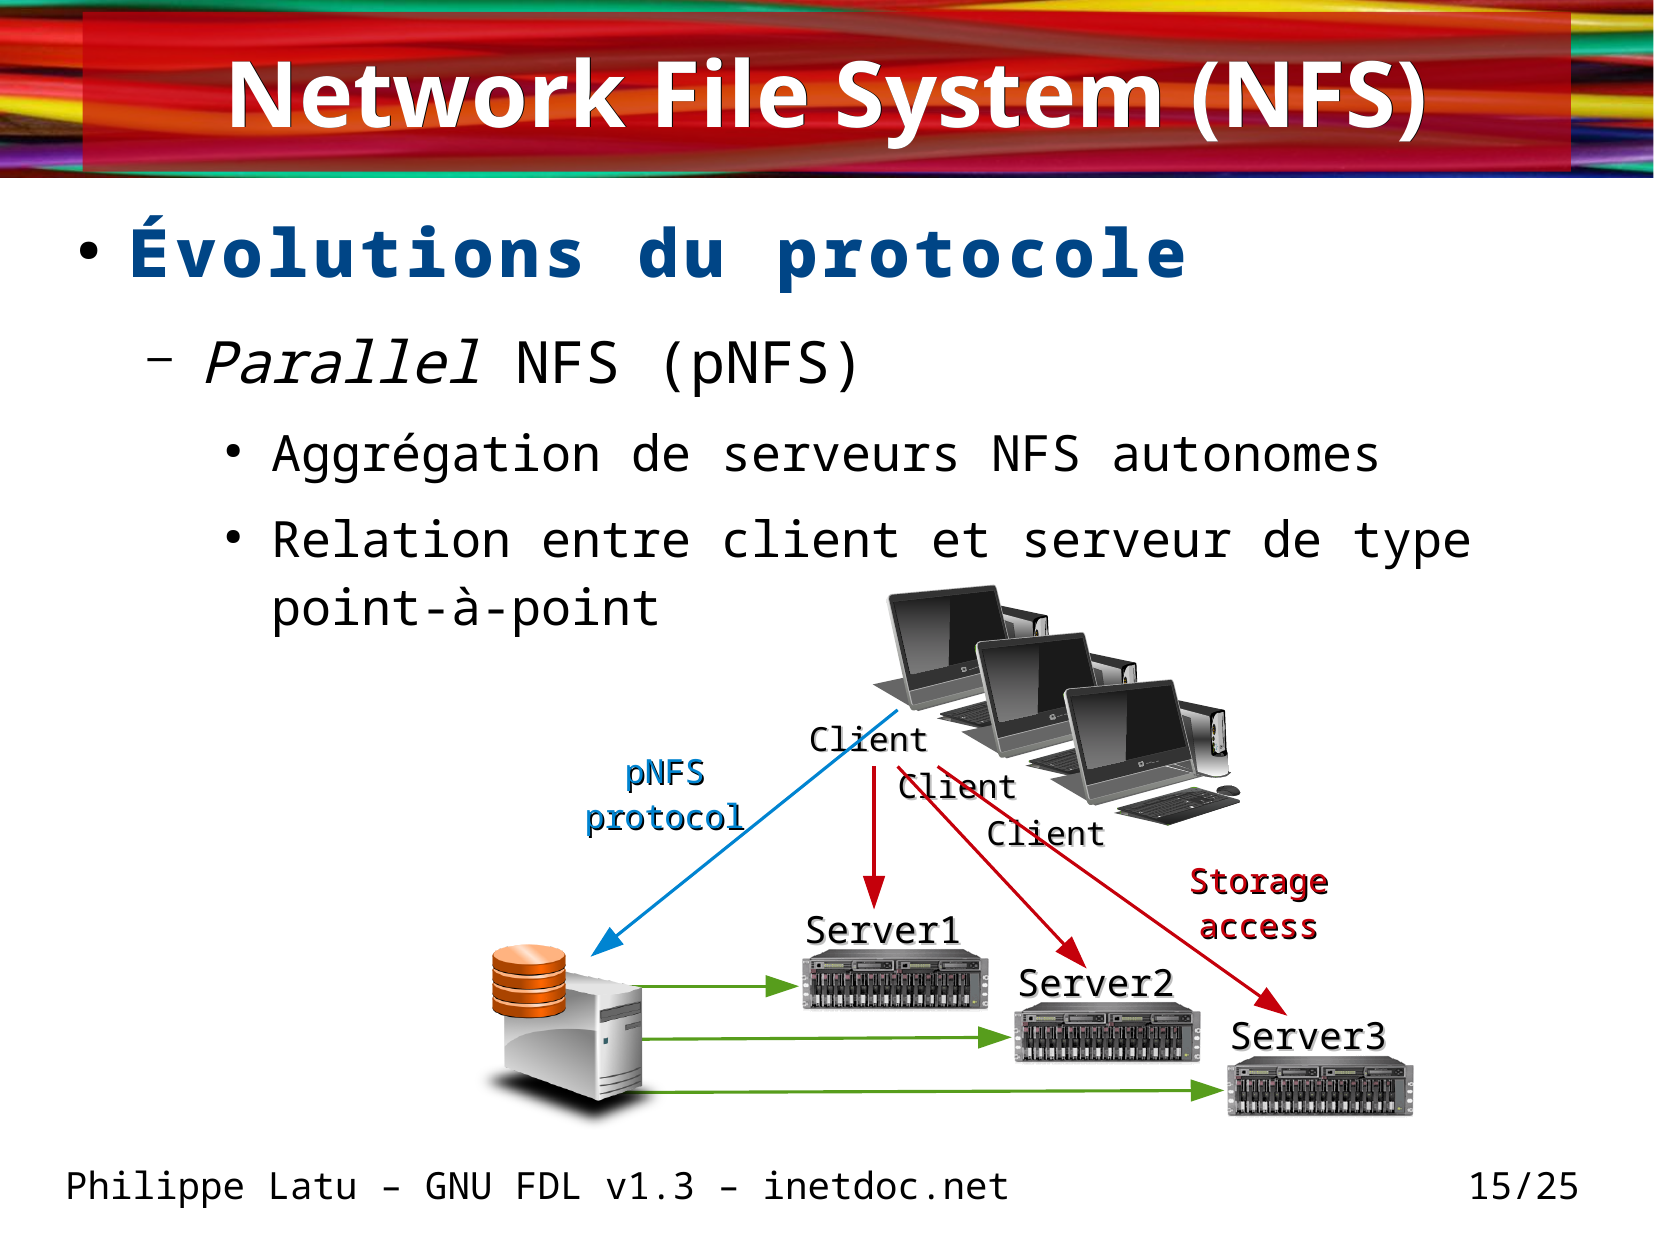

# Network File System (NFS)
Évolutions du protocole
Parallel NFS (pNFS)
Aggrégation de serveurs NFS autonomes
Relation entre client et serveur de type point-à-point
Client
pNFS
protocol
Client
Client
Storage
access
Server1
Server2
Server3
Philippe Latu – GNU FDL v1.3 – inetdoc.net /25